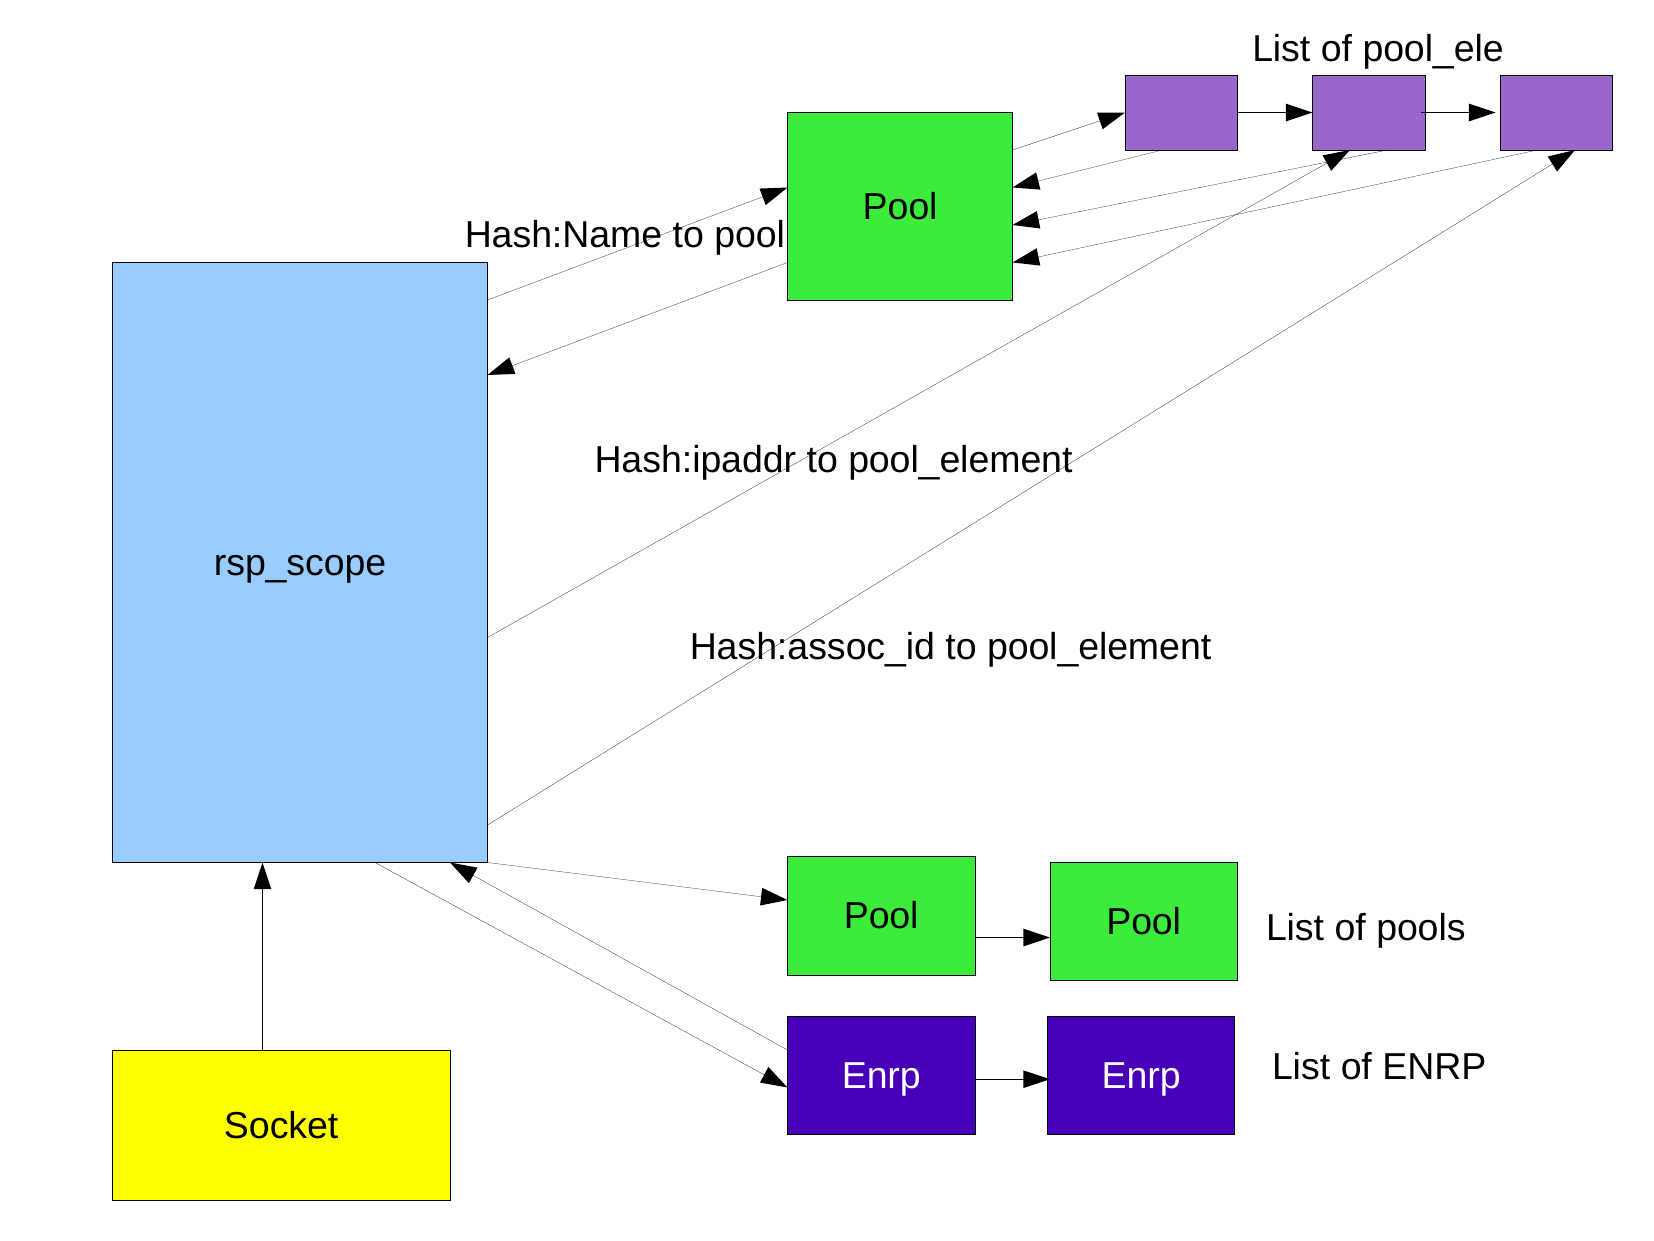

List of pool_ele
Pool
Hash:Name to pool
rsp_scope
Hash:ipaddr to pool_element
Hash:assoc_id to pool_element
Pool
Pool
List of pools
Enrp
Enrp
List of ENRP
Socket